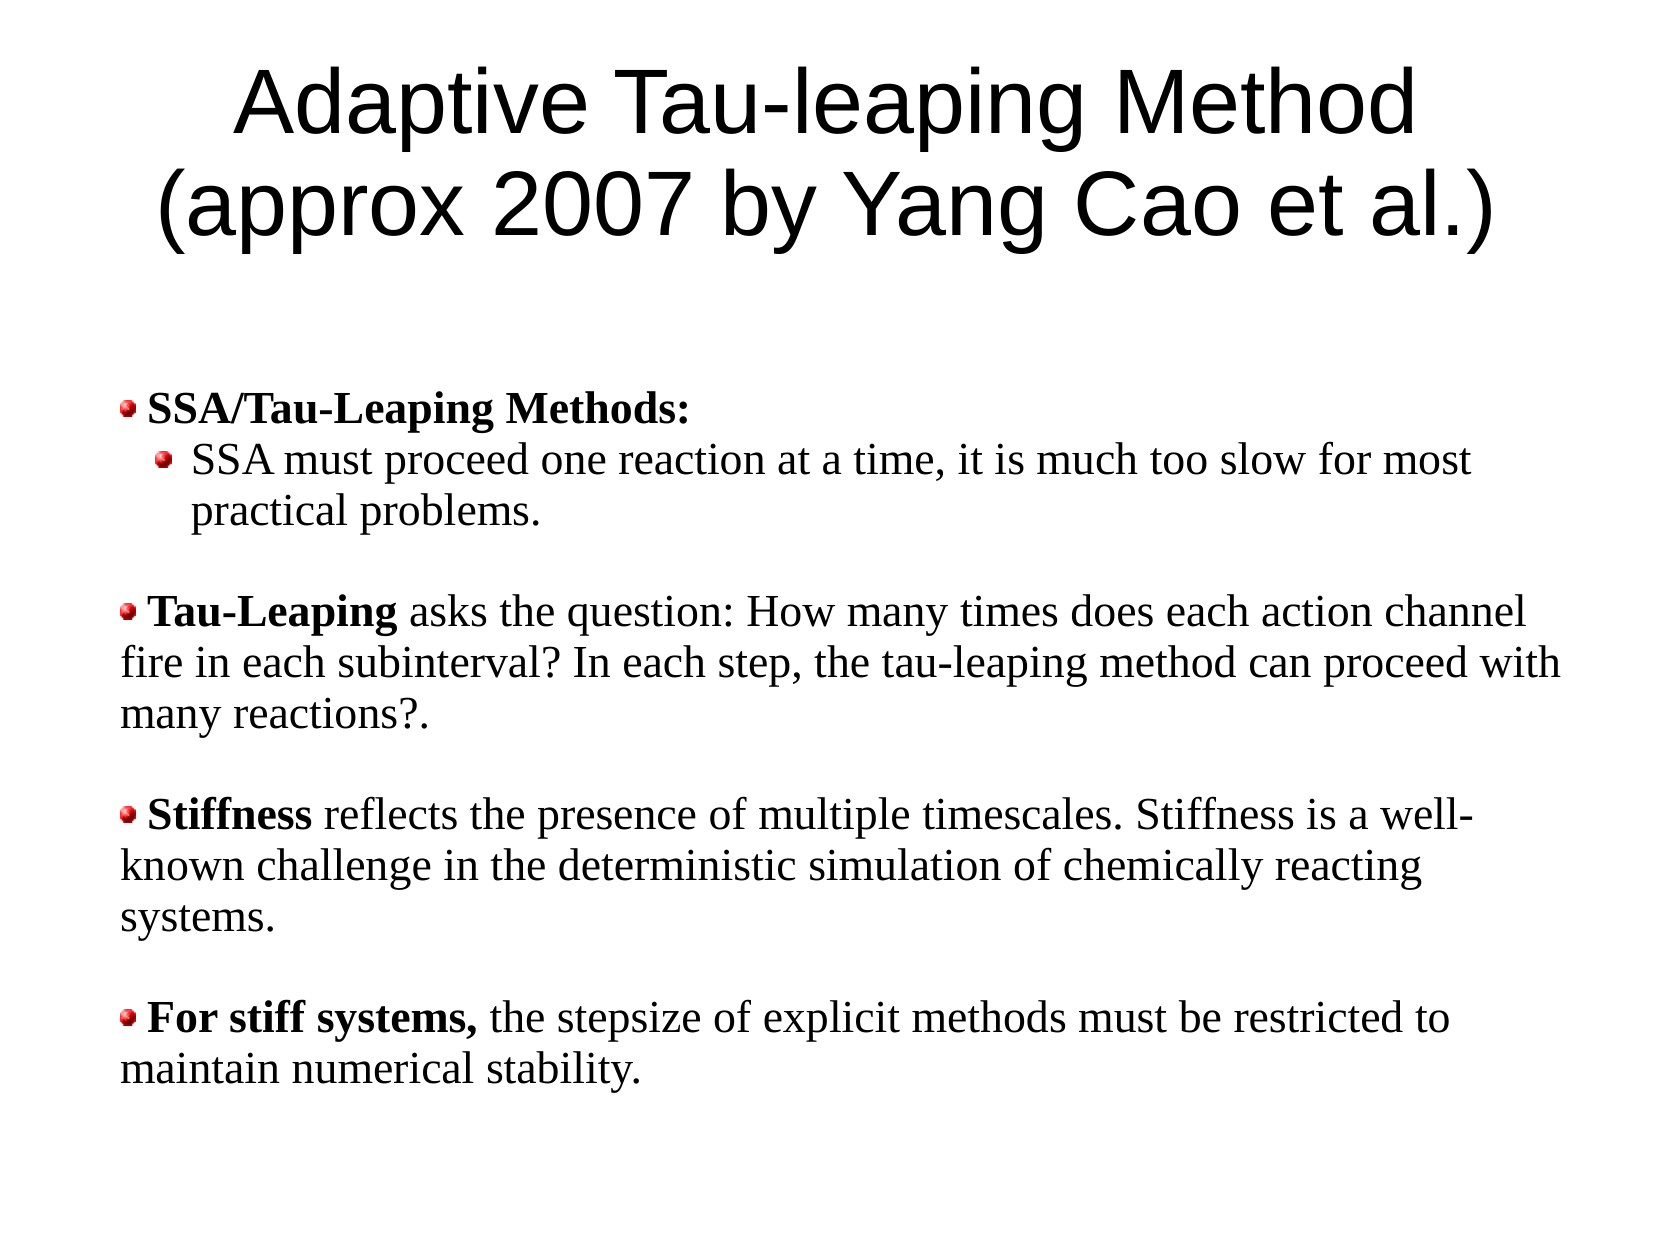

# Adaptive Tau-leaping Method (approx 2007 by Yang Cao et al.)
 SSA/Tau-Leaping Methods:
SSA must proceed one reaction at a time, it is much too slow for most practical problems.
 Tau-Leaping asks the question: How many times does each action channel fire in each subinterval? In each step, the tau-leaping method can proceed with many reactions?.
 Stiffness reflects the presence of multiple timescales. Stiffness is a well-known challenge in the deterministic simulation of chemically reacting systems.
 For stiff systems, the stepsize of explicit methods must be restricted to maintain numerical stability.